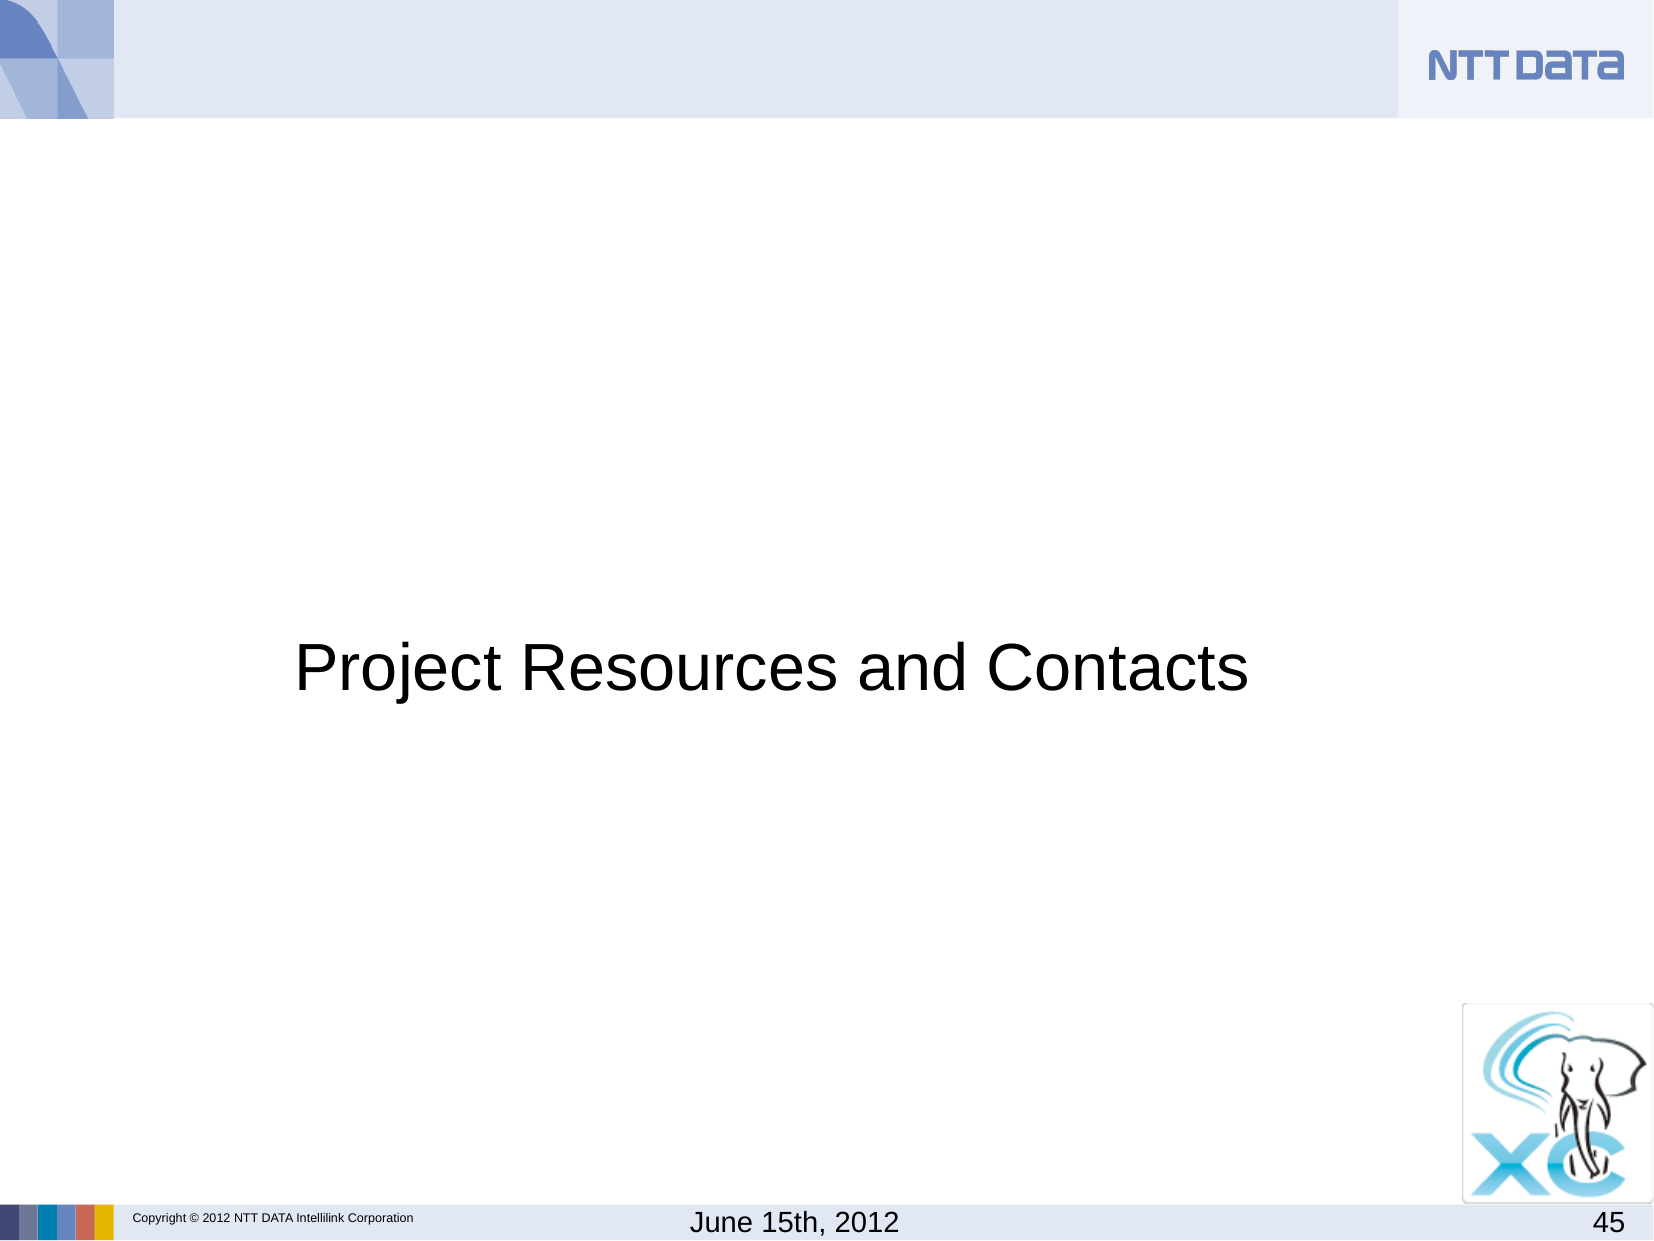

#
Project Resources and Contacts
June 15th, 2012
45